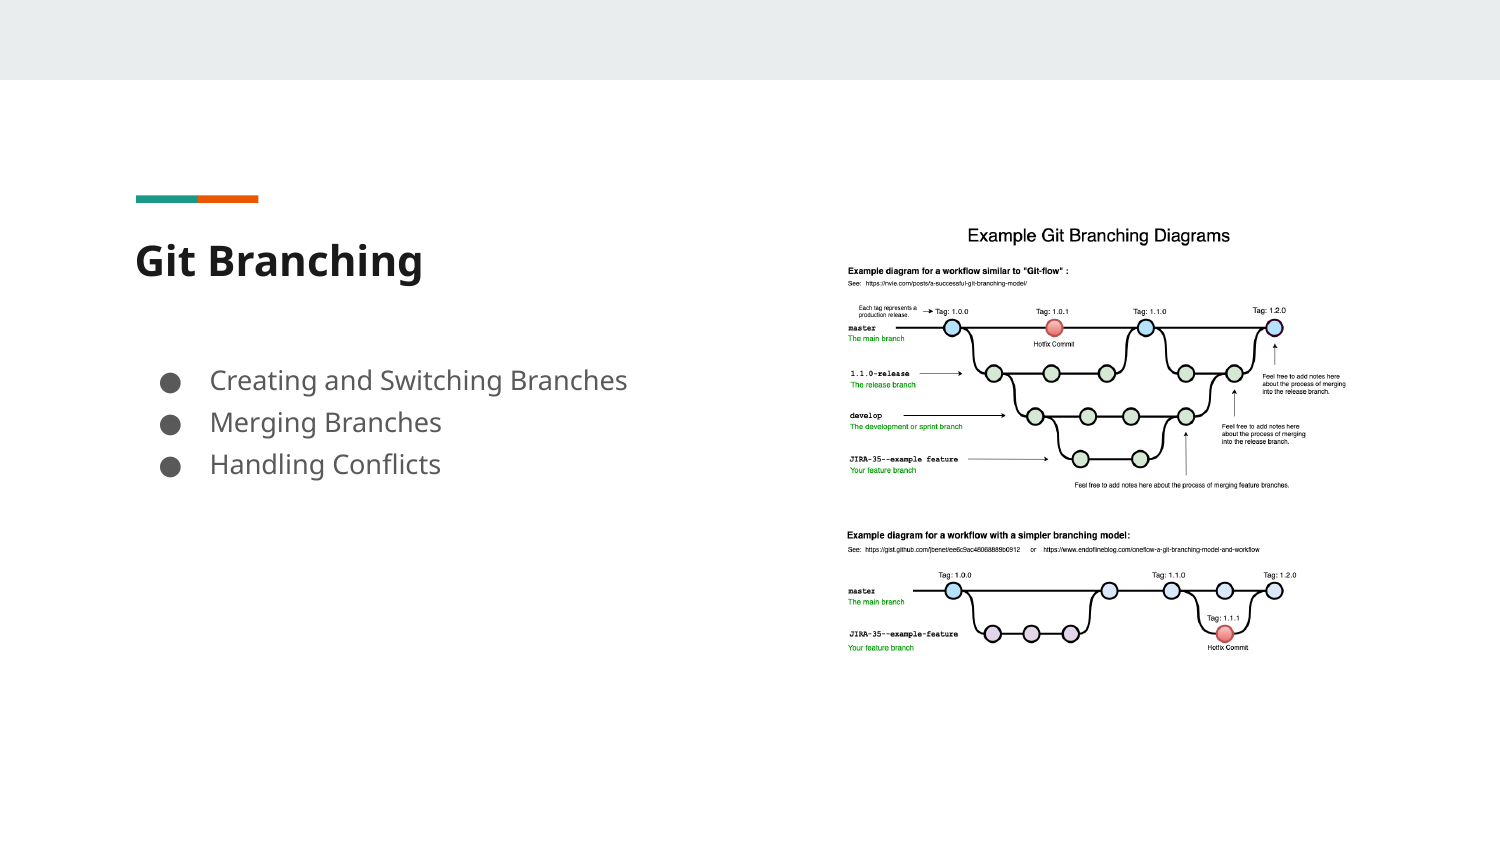

# Git Branching
Creating and Switching Branches
Merging Branches
Handling Conflicts